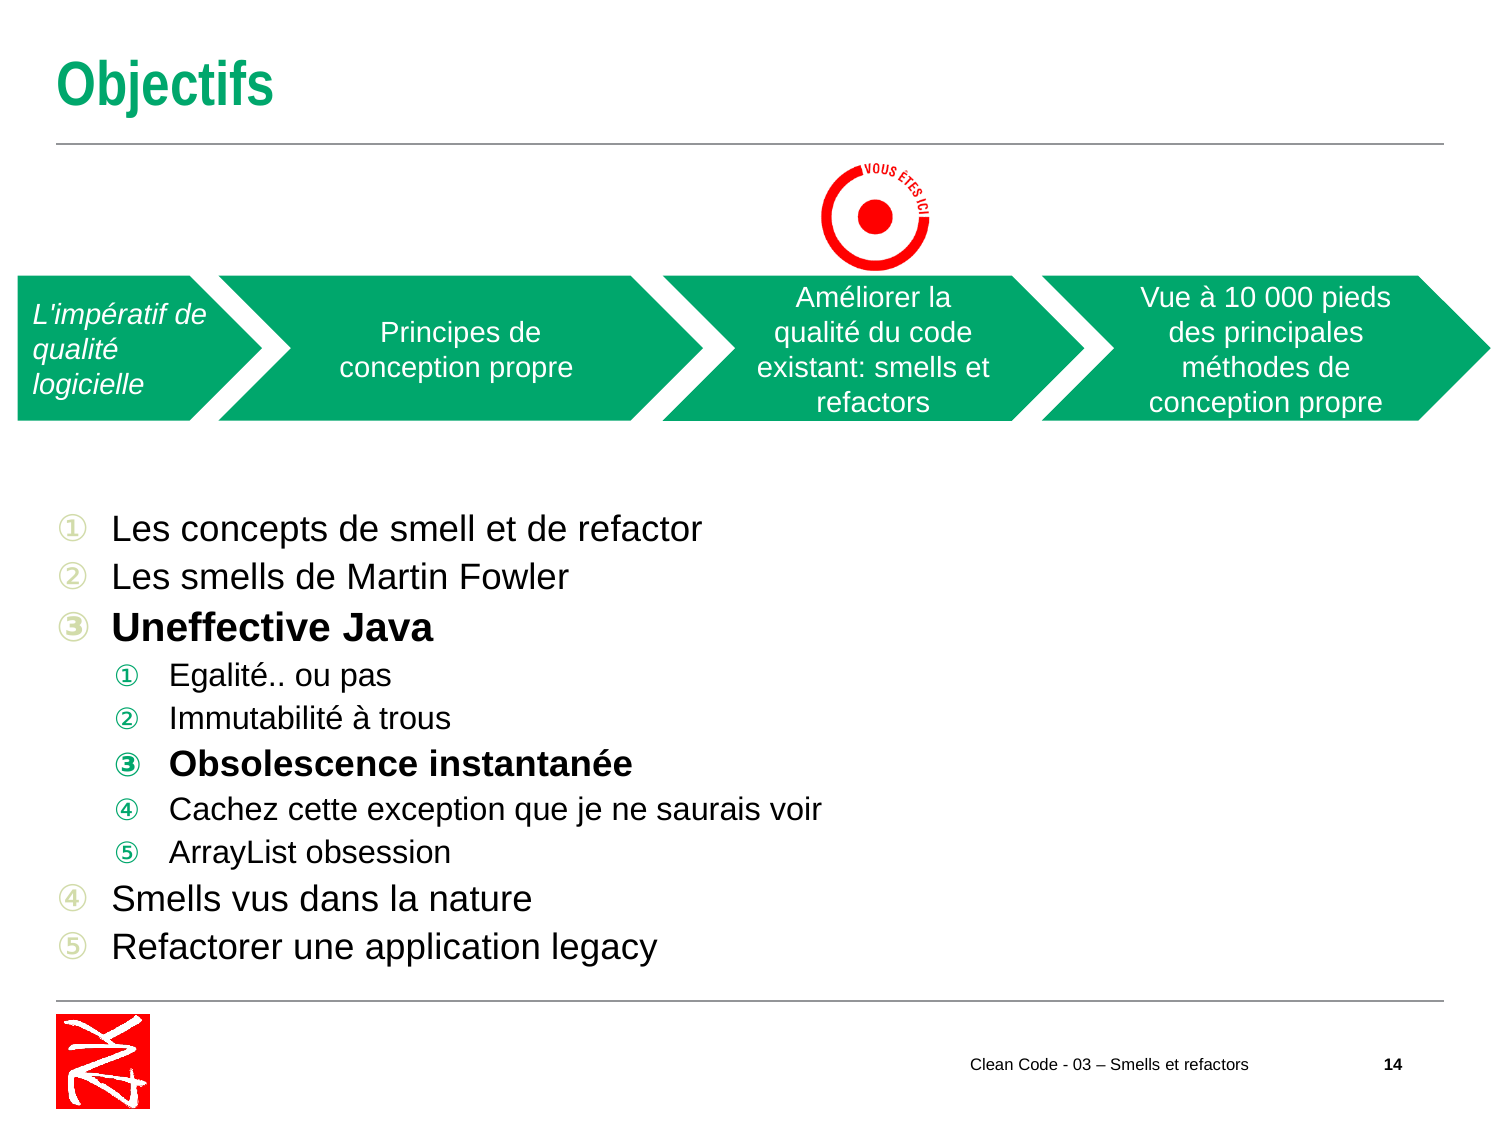

Objectifs
L'impératif de qualité logicielle
Principes de conception propre
Vue à 10 000 pieds des principales méthodes de conception propre
Améliorer la qualité du code existant: smells et refactors
# Les concepts de smell et de refactor
Les smells de Martin Fowler
Uneffective Java
Egalité.. ou pas
Immutabilité à trous
Obsolescence instantanée
Cachez cette exception que je ne saurais voir
ArrayList obsession
Smells vus dans la nature
Refactorer une application legacy
Clean Code - 03 – Smells et refactors